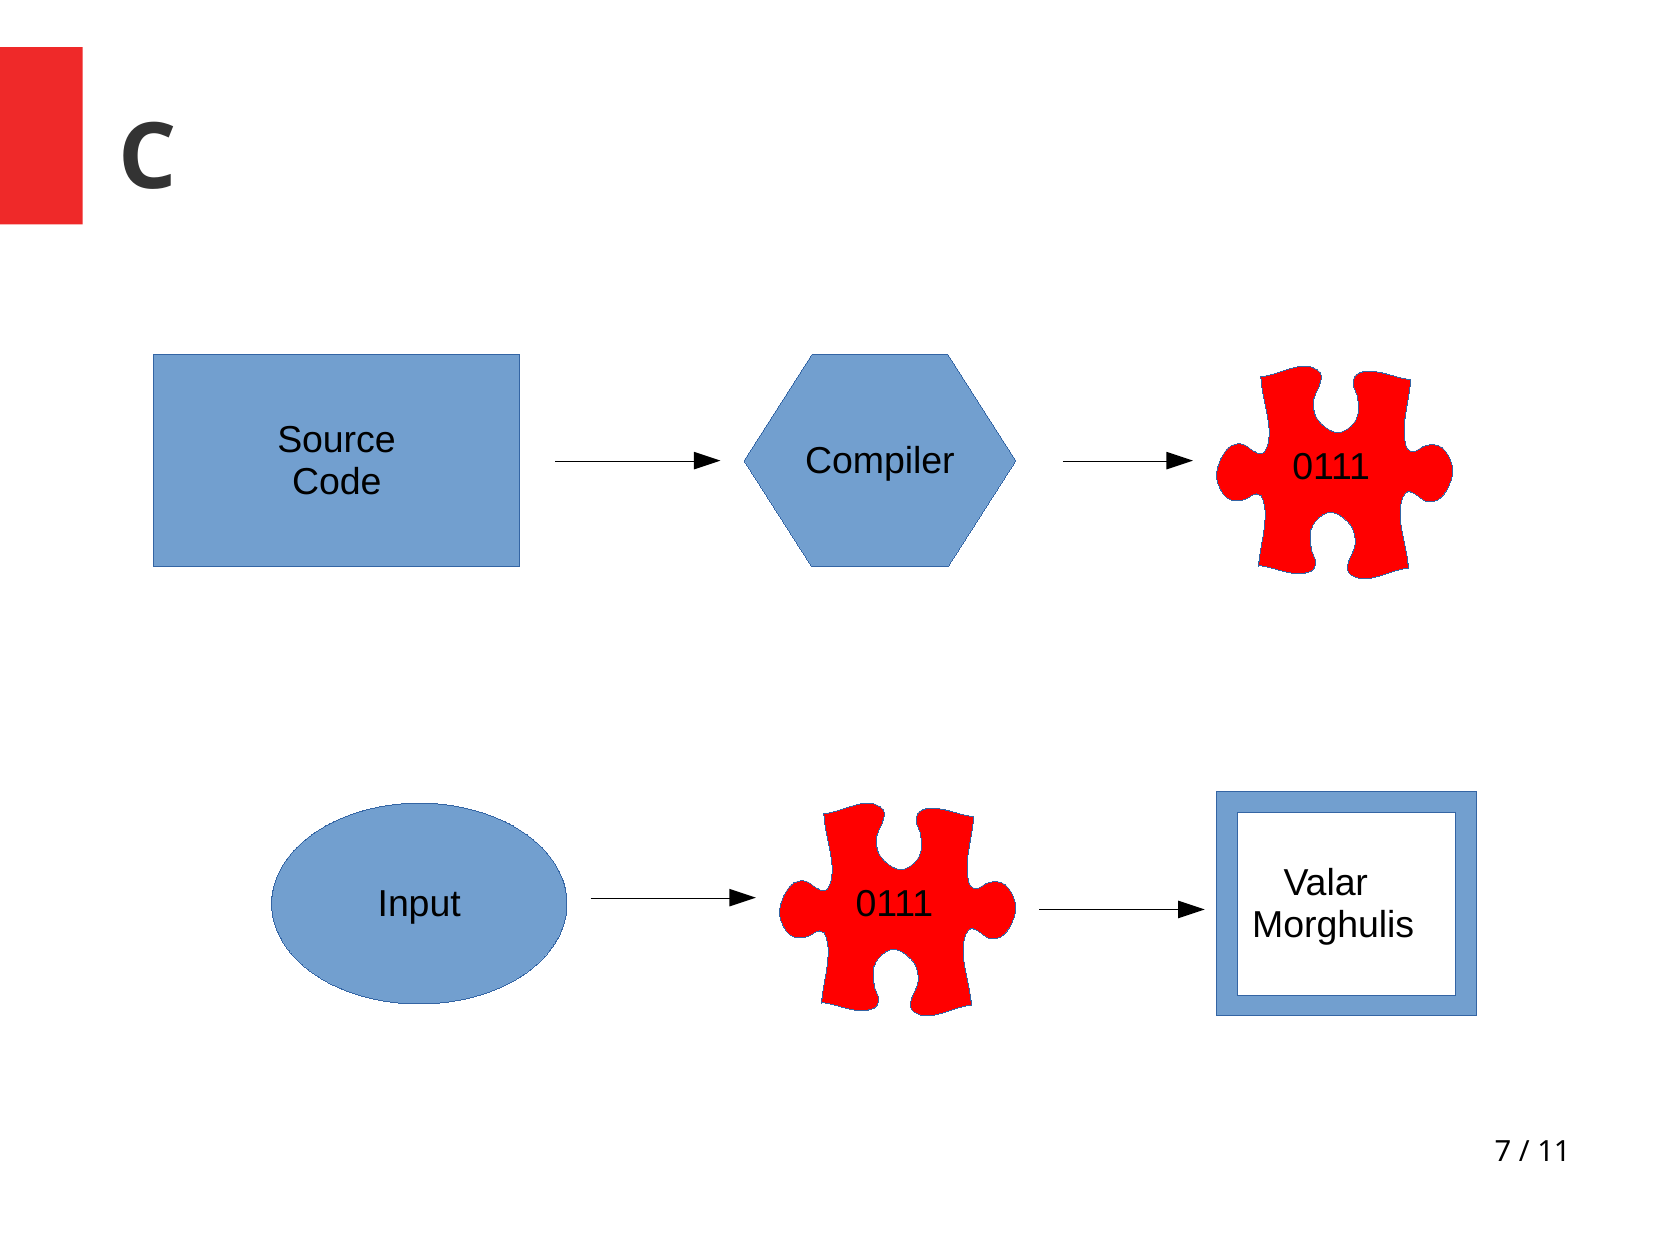

# C
Source
Code
Compiler
0111
 Valar
Morghulis
Input
0111
7